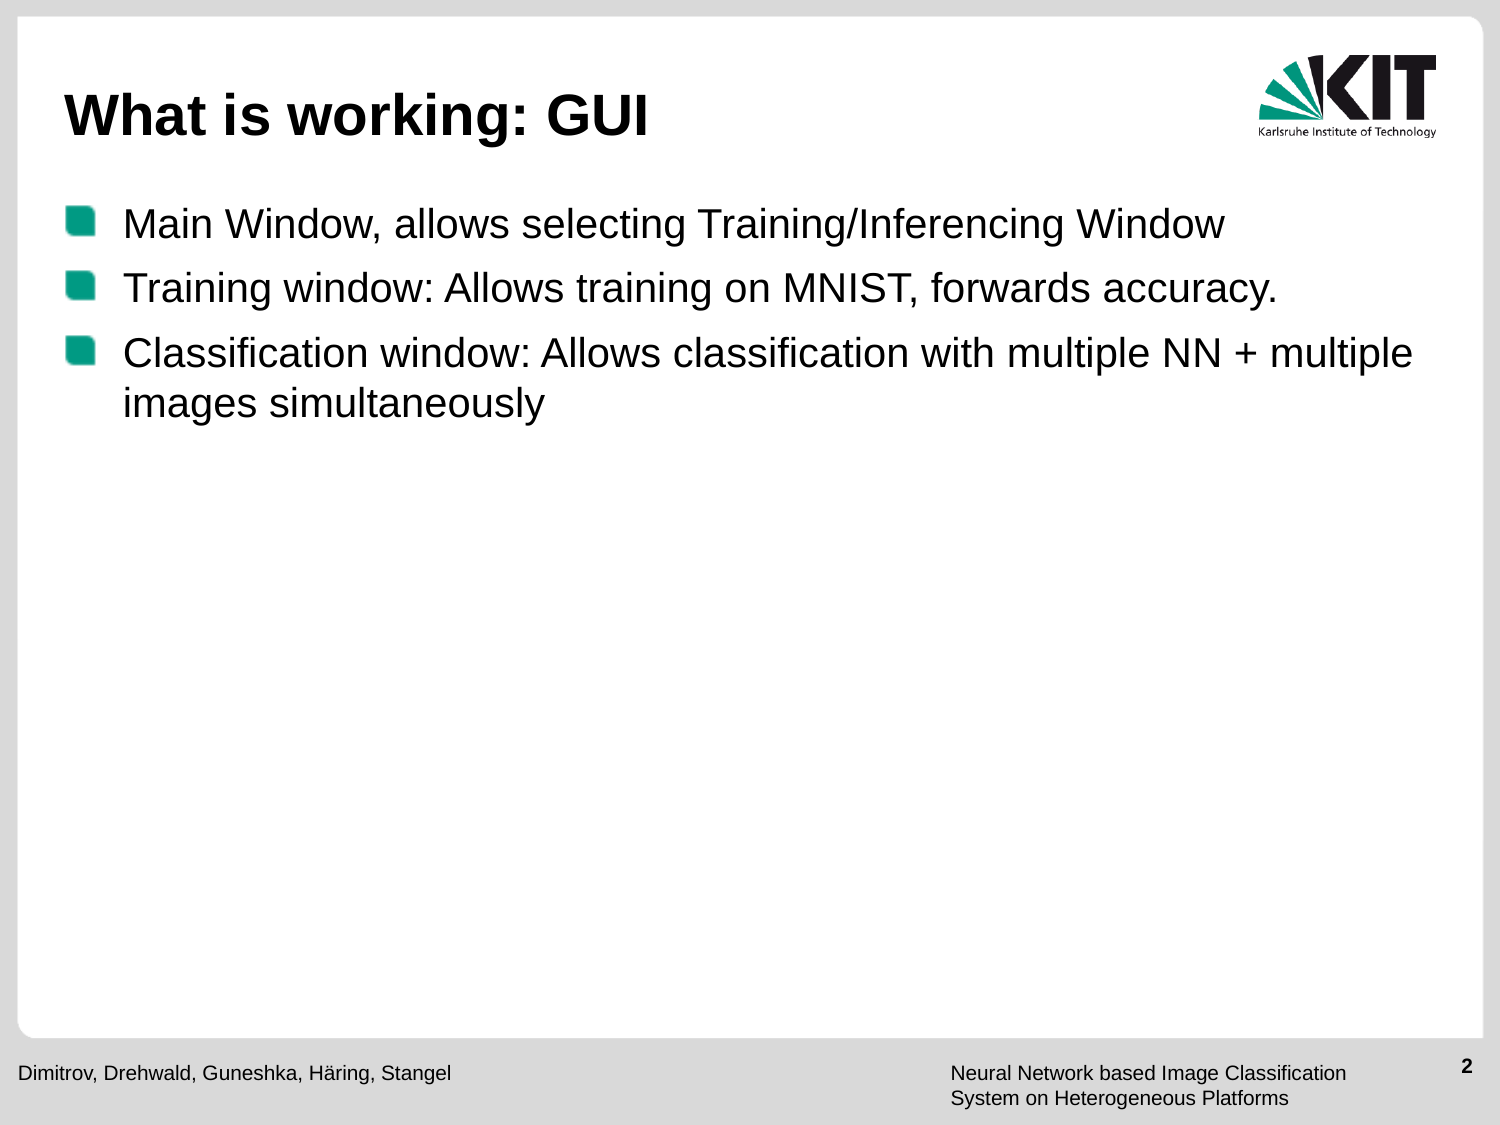

# What is working: GUI
Main Window, allows selecting Training/Inferencing Window
Training window: Allows training on MNIST, forwards accuracy.
Classification window: Allows classification with multiple NN + multiple images simultaneously
Dimitrov, Drehwald, Guneshka, Häring, Stangel
Neural Network based Image Classification System on Heterogeneous Platforms